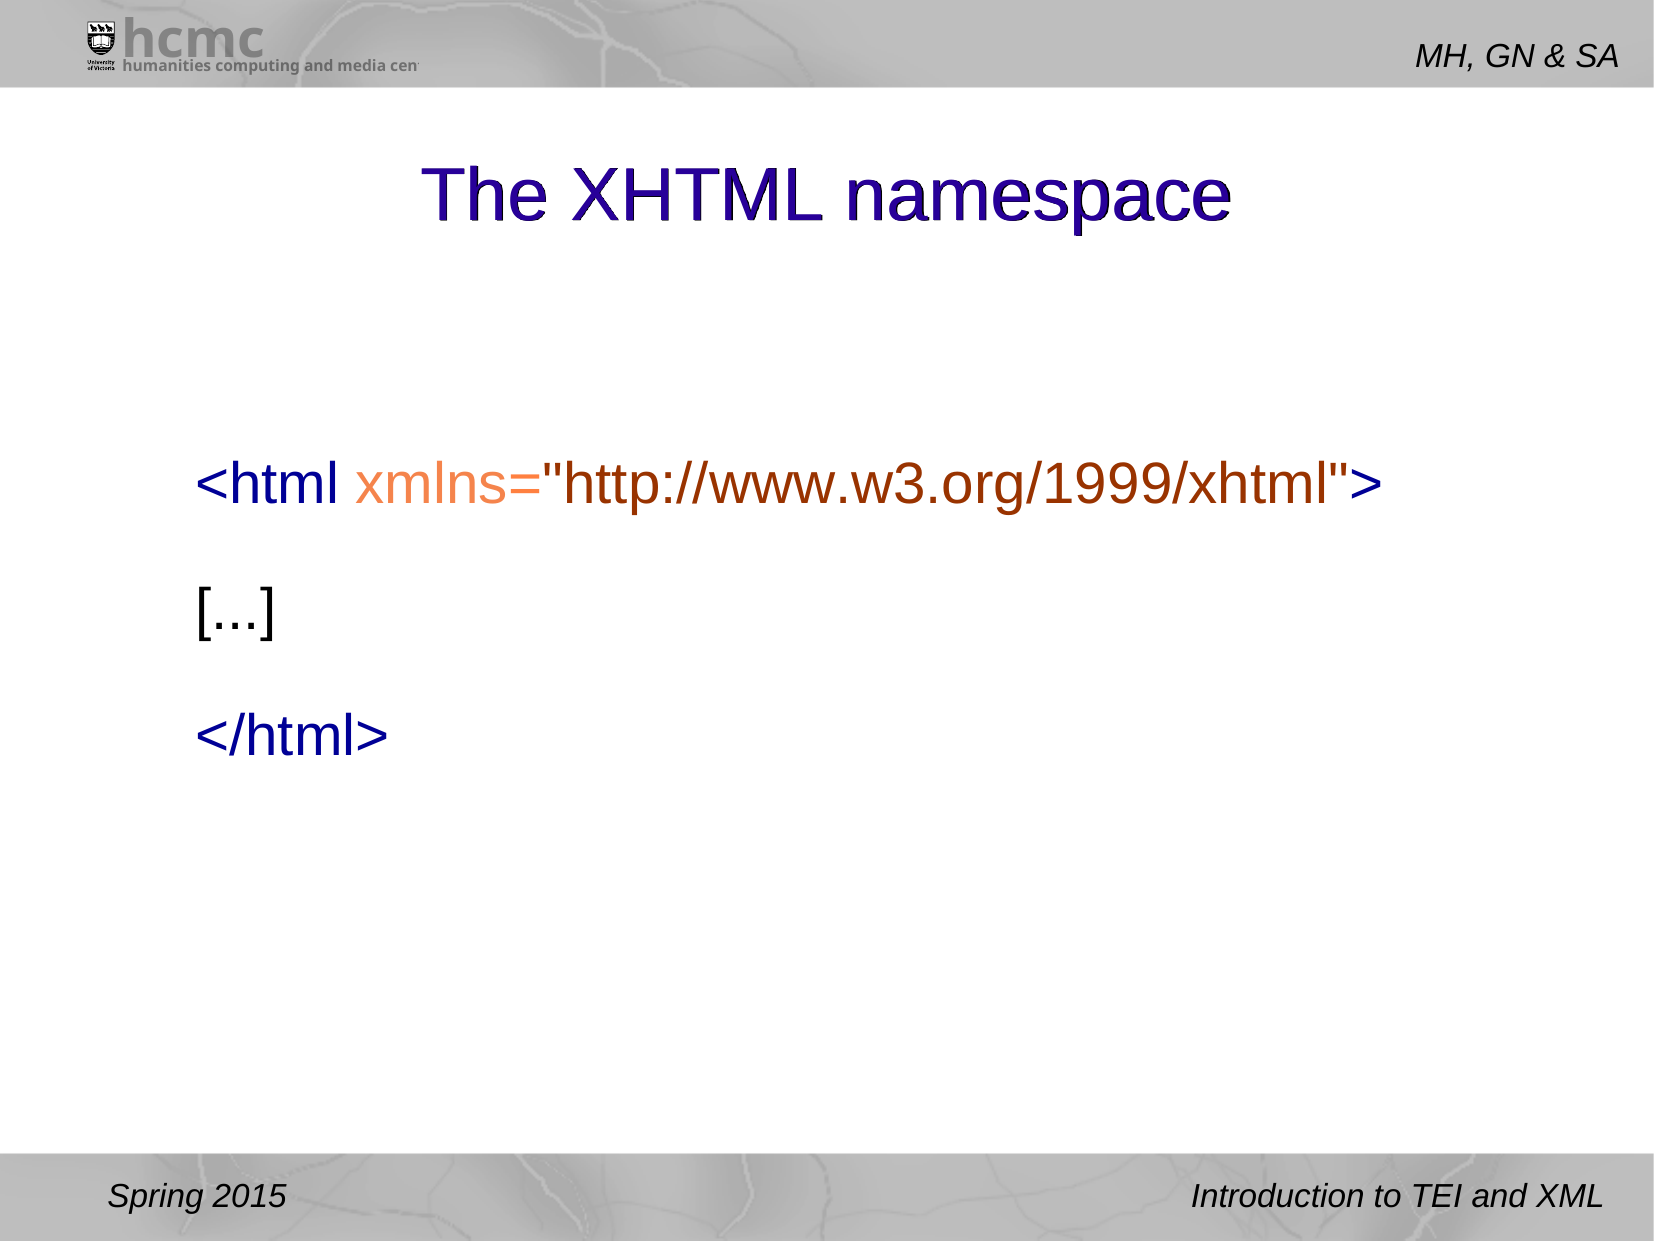

# The XHTML namespace
<html xmlns="http://www.w3.org/1999/xhtml">
[...]
</html>